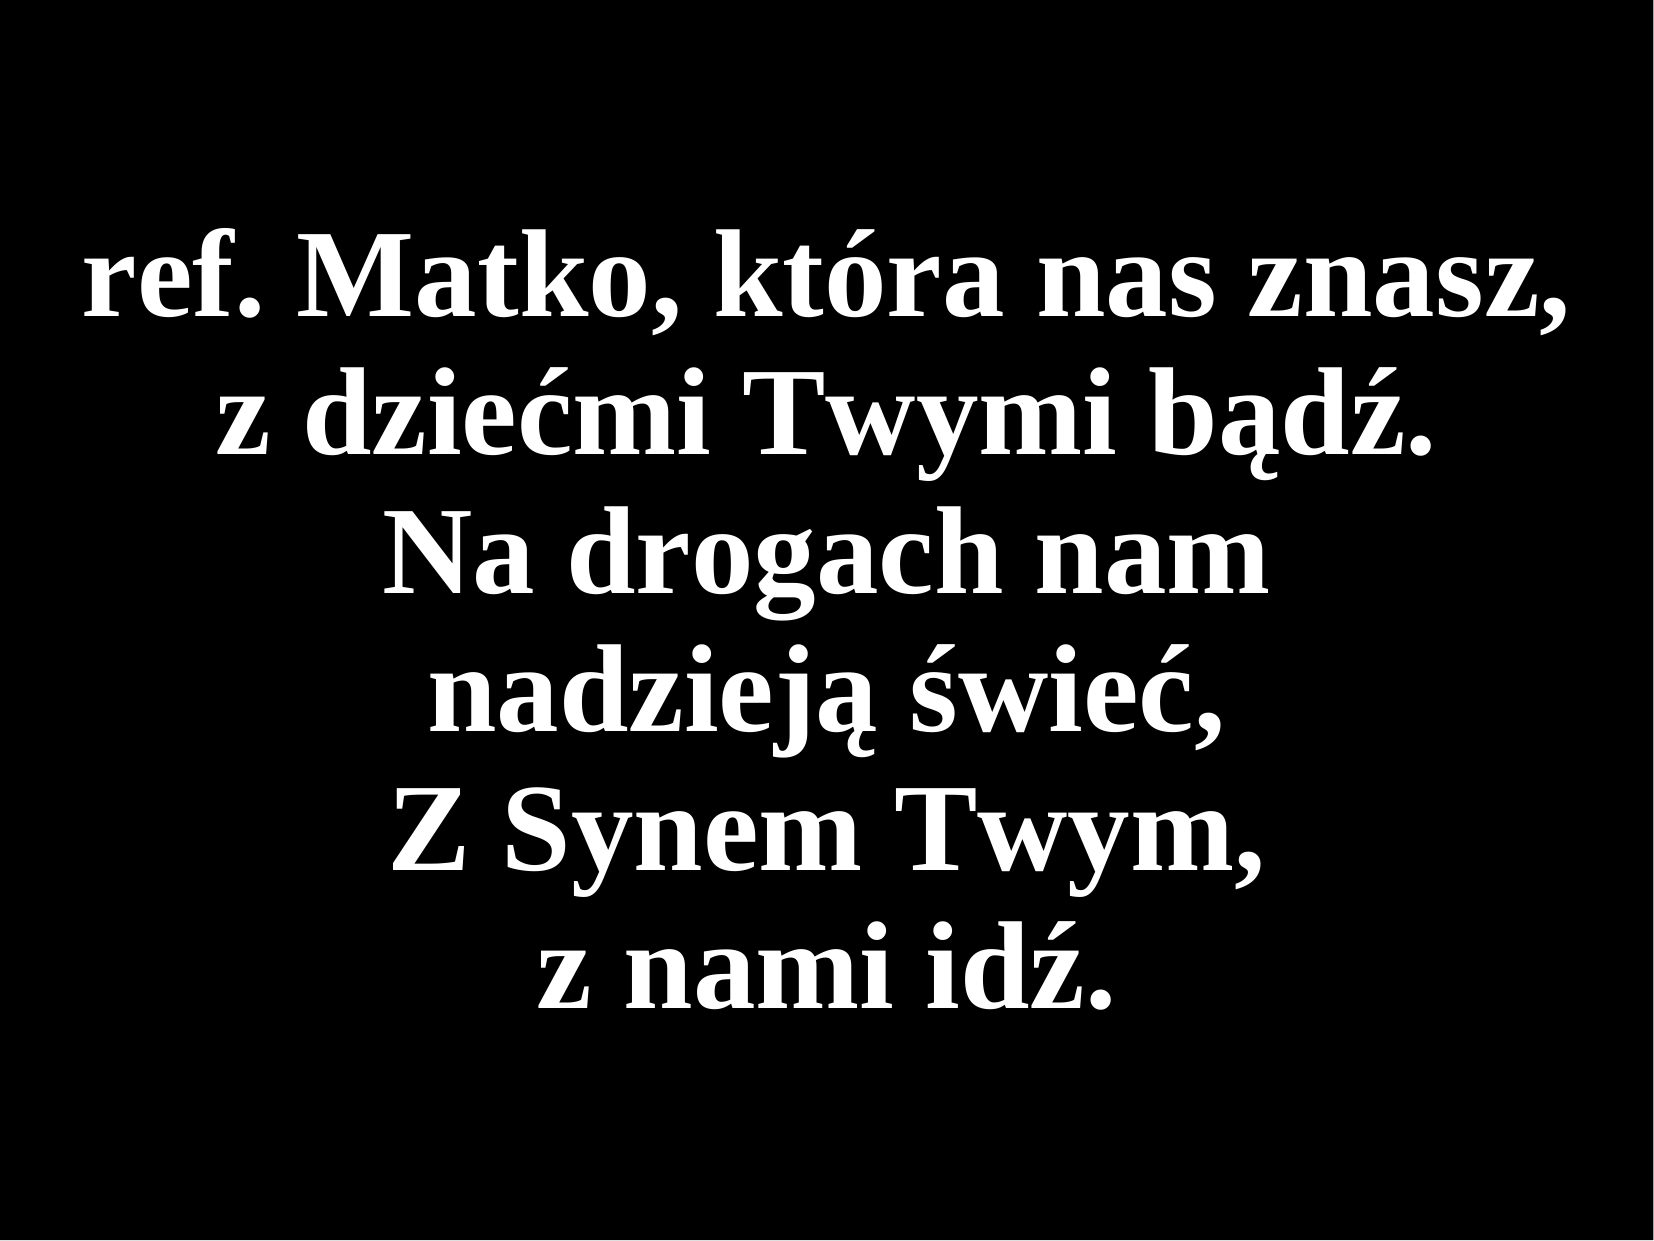

# ref. Matko, która nas znasz, z dziećmi Twymi bądź. Na drogach nam nadzieją świeć, Z Synem Twym, z nami idź.